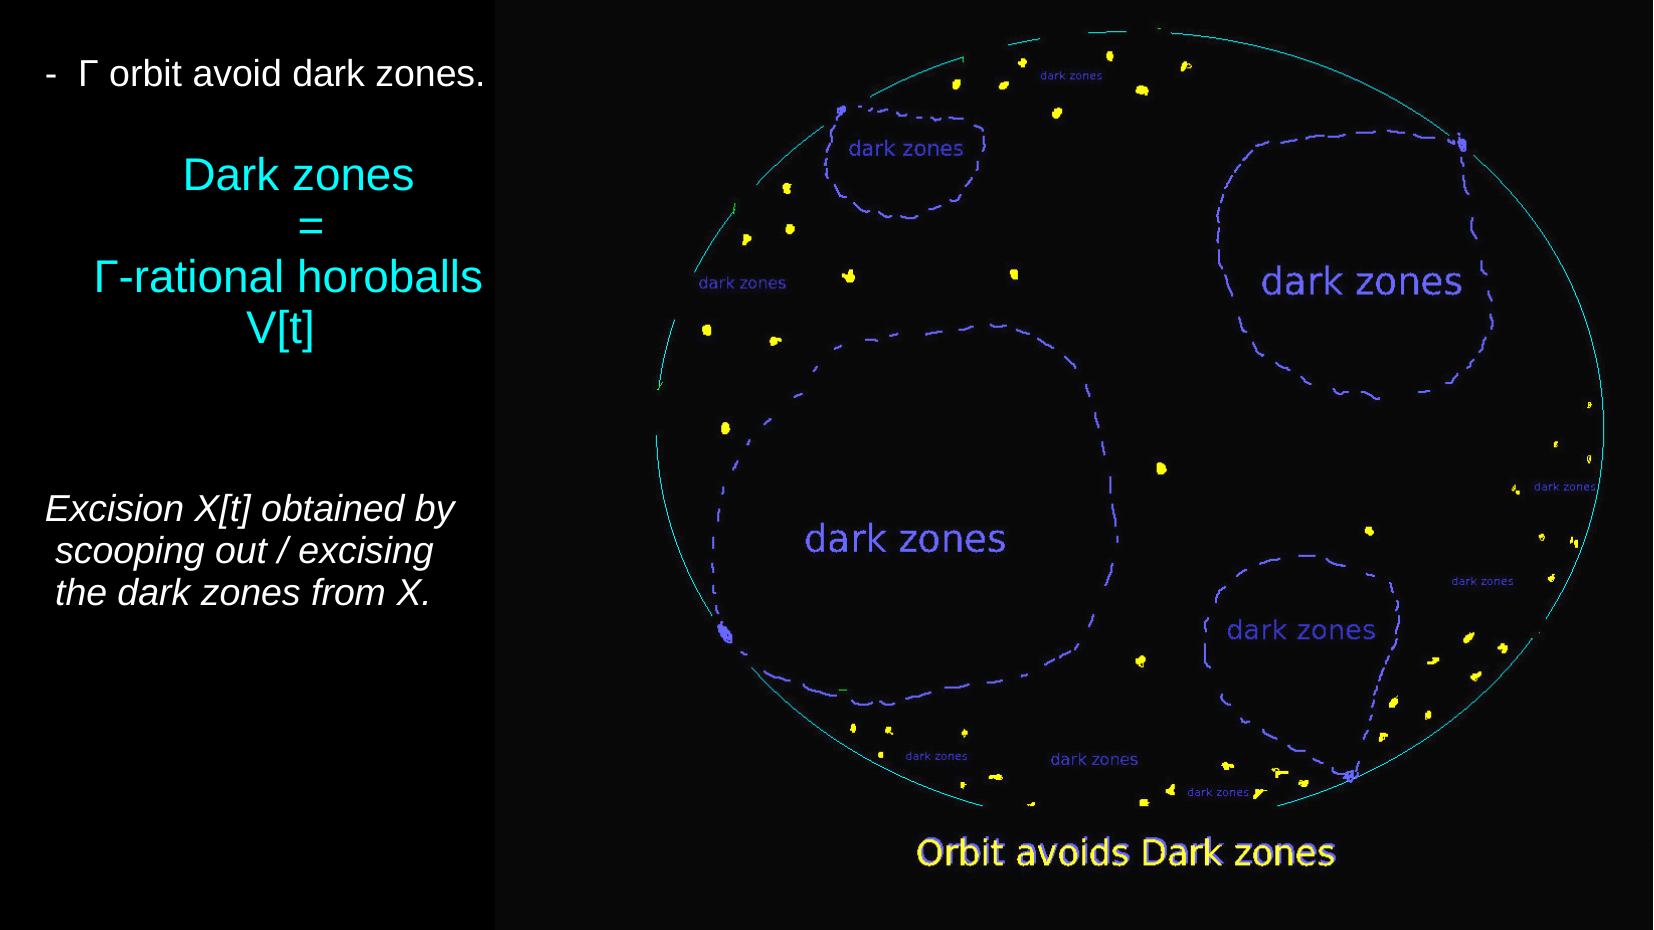

- Γ orbit avoid dark zones.
 Dark zones
 =
 Γ-rational horoballs V[t]
Excision X[t] obtained by
 scooping out / excising
 the dark zones from X.